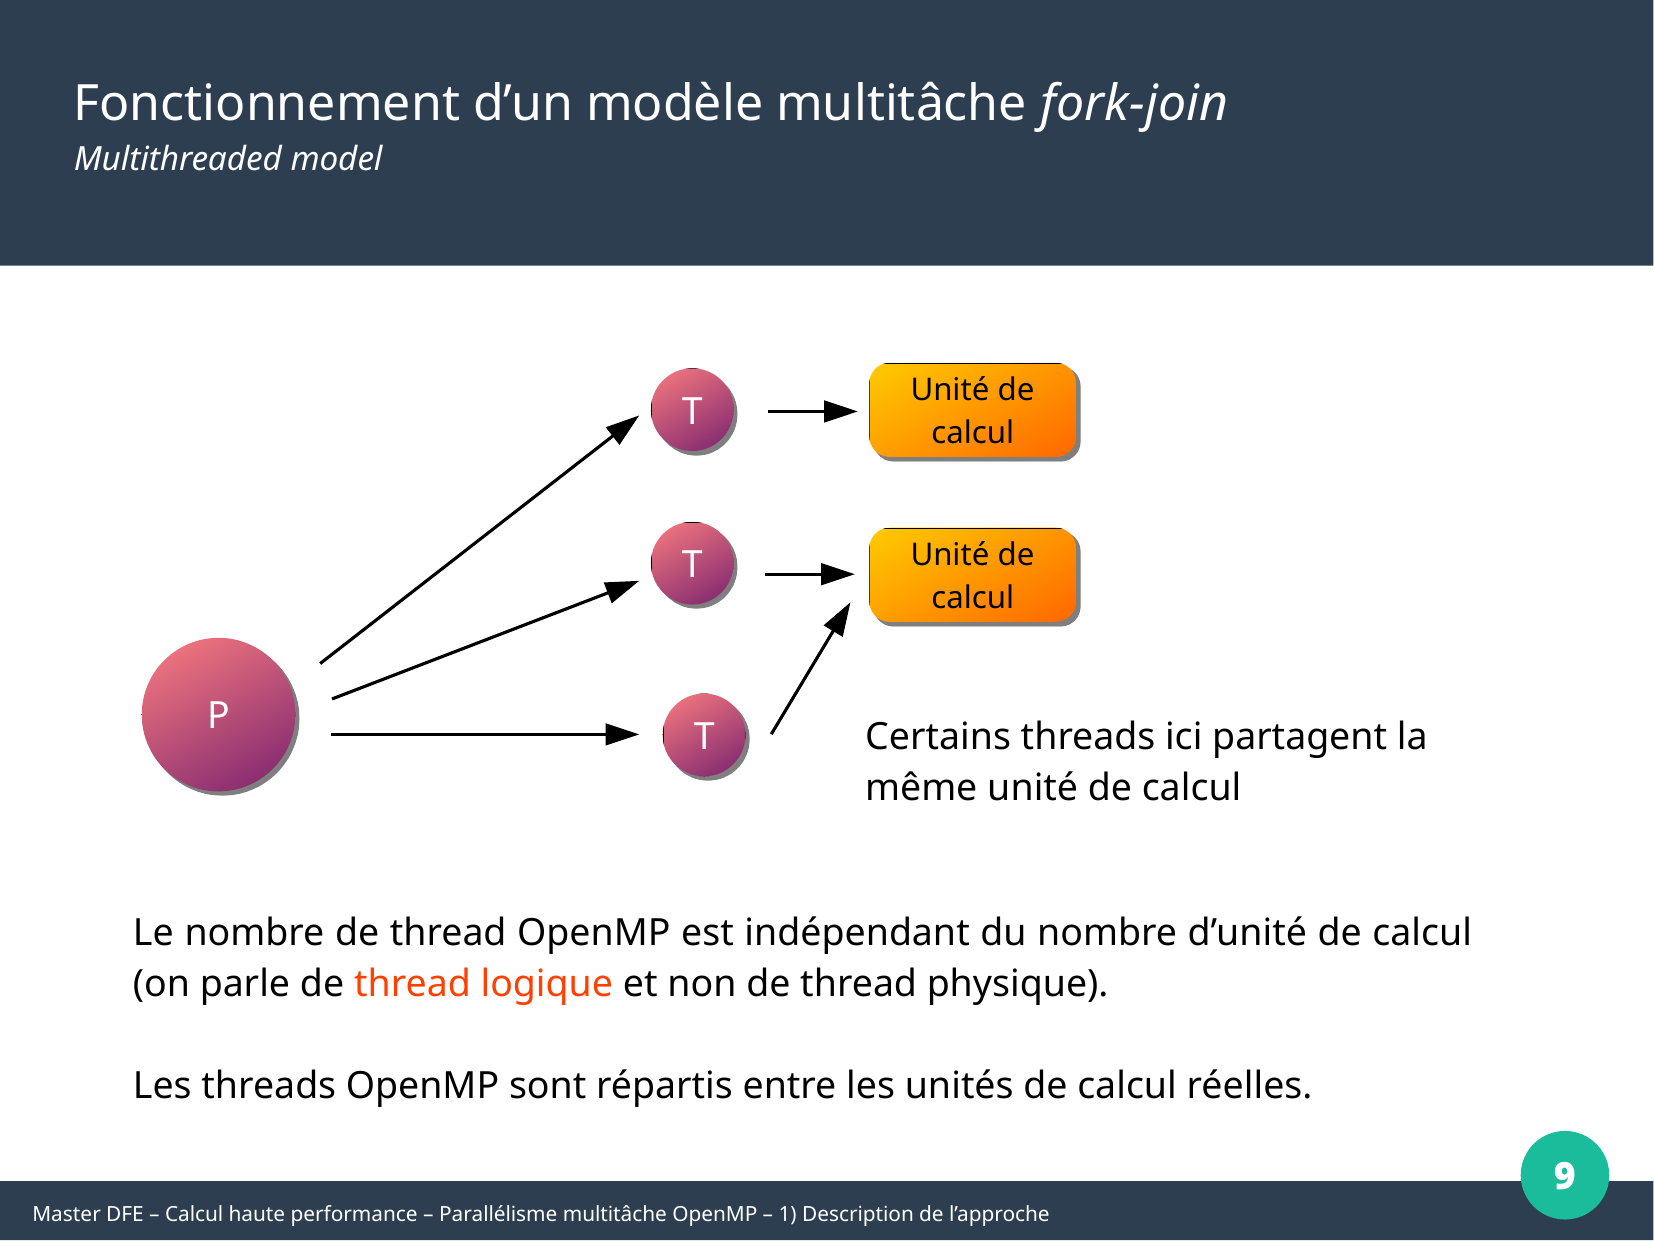

Fonctionnement d’un modèle multitâche fork-join
Multithreaded model
Unité de
calcul
T
T
Unité de
calcul
P
T
Certains threads ici partagent la même unité de calcul
Le nombre de thread OpenMP est indépendant du nombre d’unité de calcul (on parle de thread logique et non de thread physique).
Les threads OpenMP sont répartis entre les unités de calcul réelles.
9
Master DFE – Calcul haute performance – Parallélisme multitâche OpenMP – 1) Description de l’approche